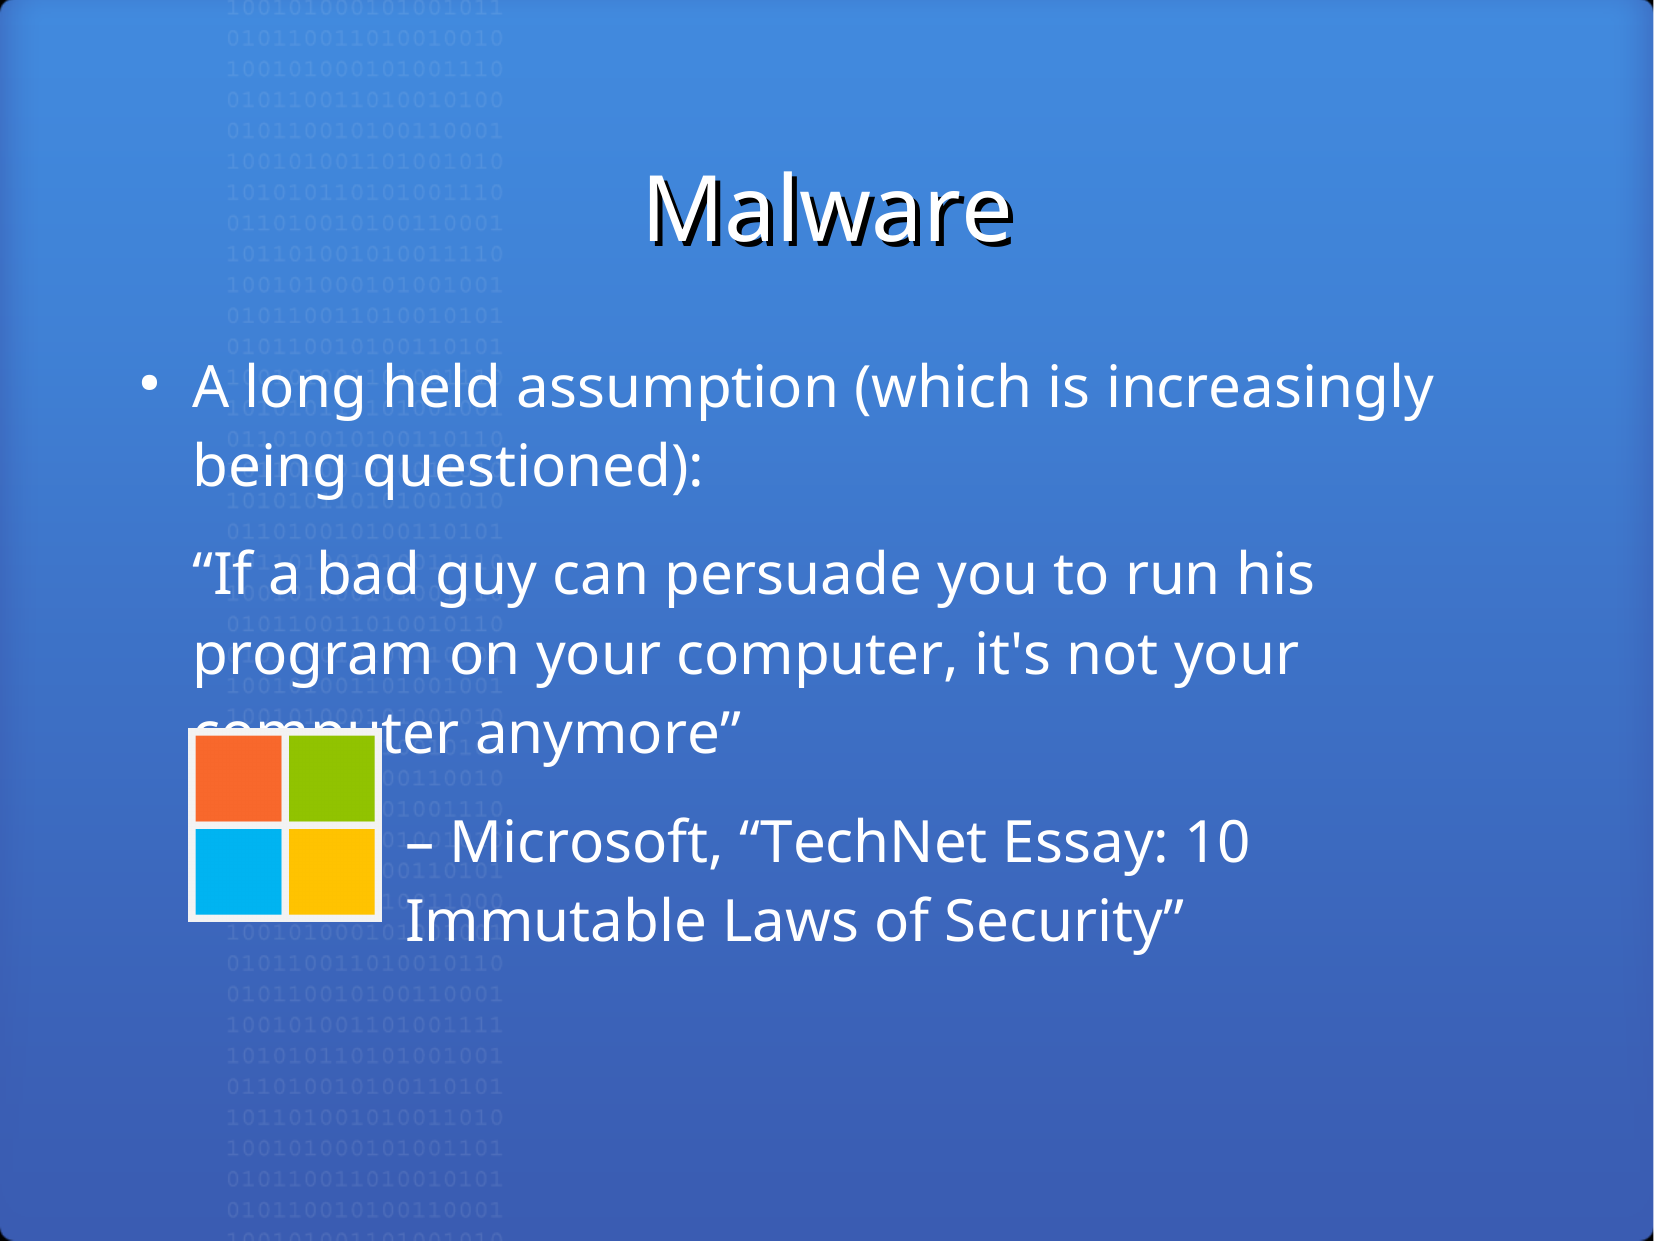

# Malware
A long held assumption (which is increasingly being questioned):
“If a bad guy can persuade you to run his program on your computer, it's not your computer anymore”
– Microsoft, “TechNet Essay: 10 Immutable Laws of Security”